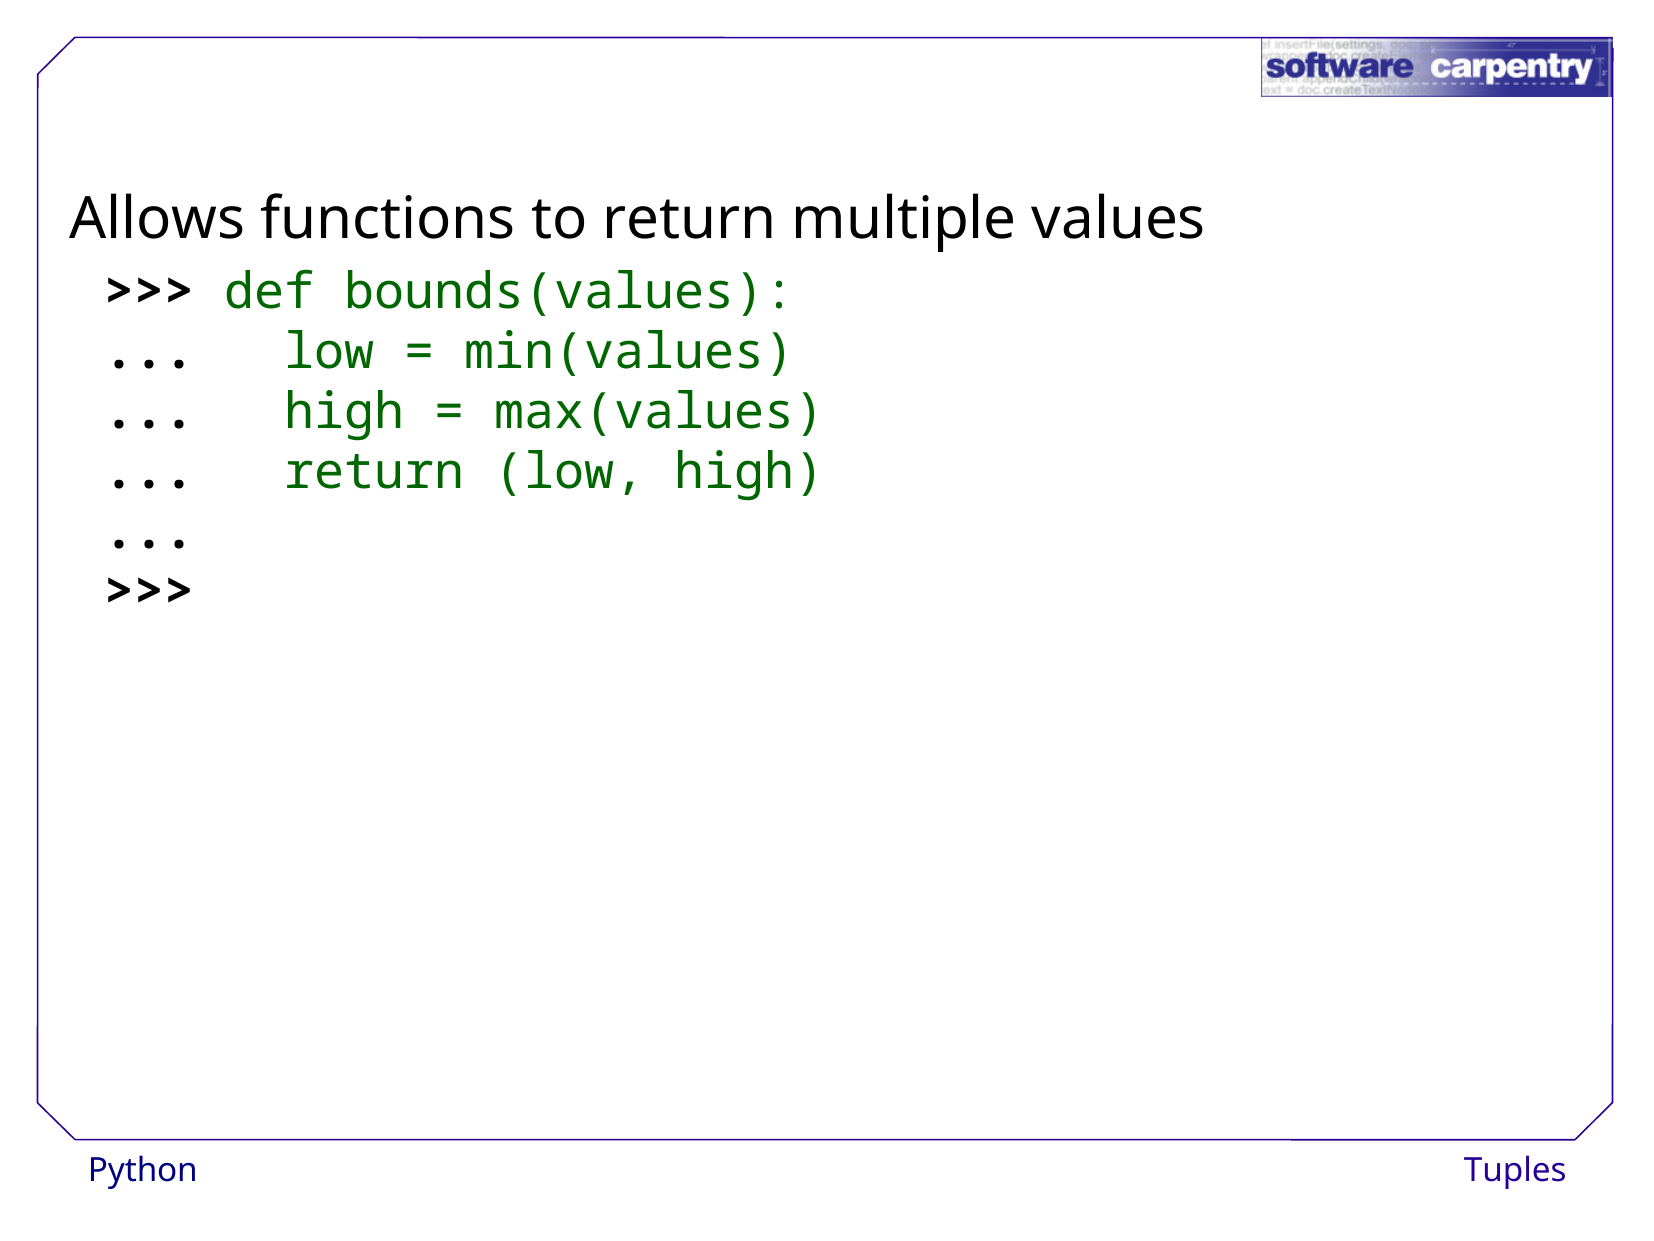

Allows functions to return multiple values
>>> def bounds(values):
... low = min(values)
... high = max(values)
... return (low, high)
...
>>>